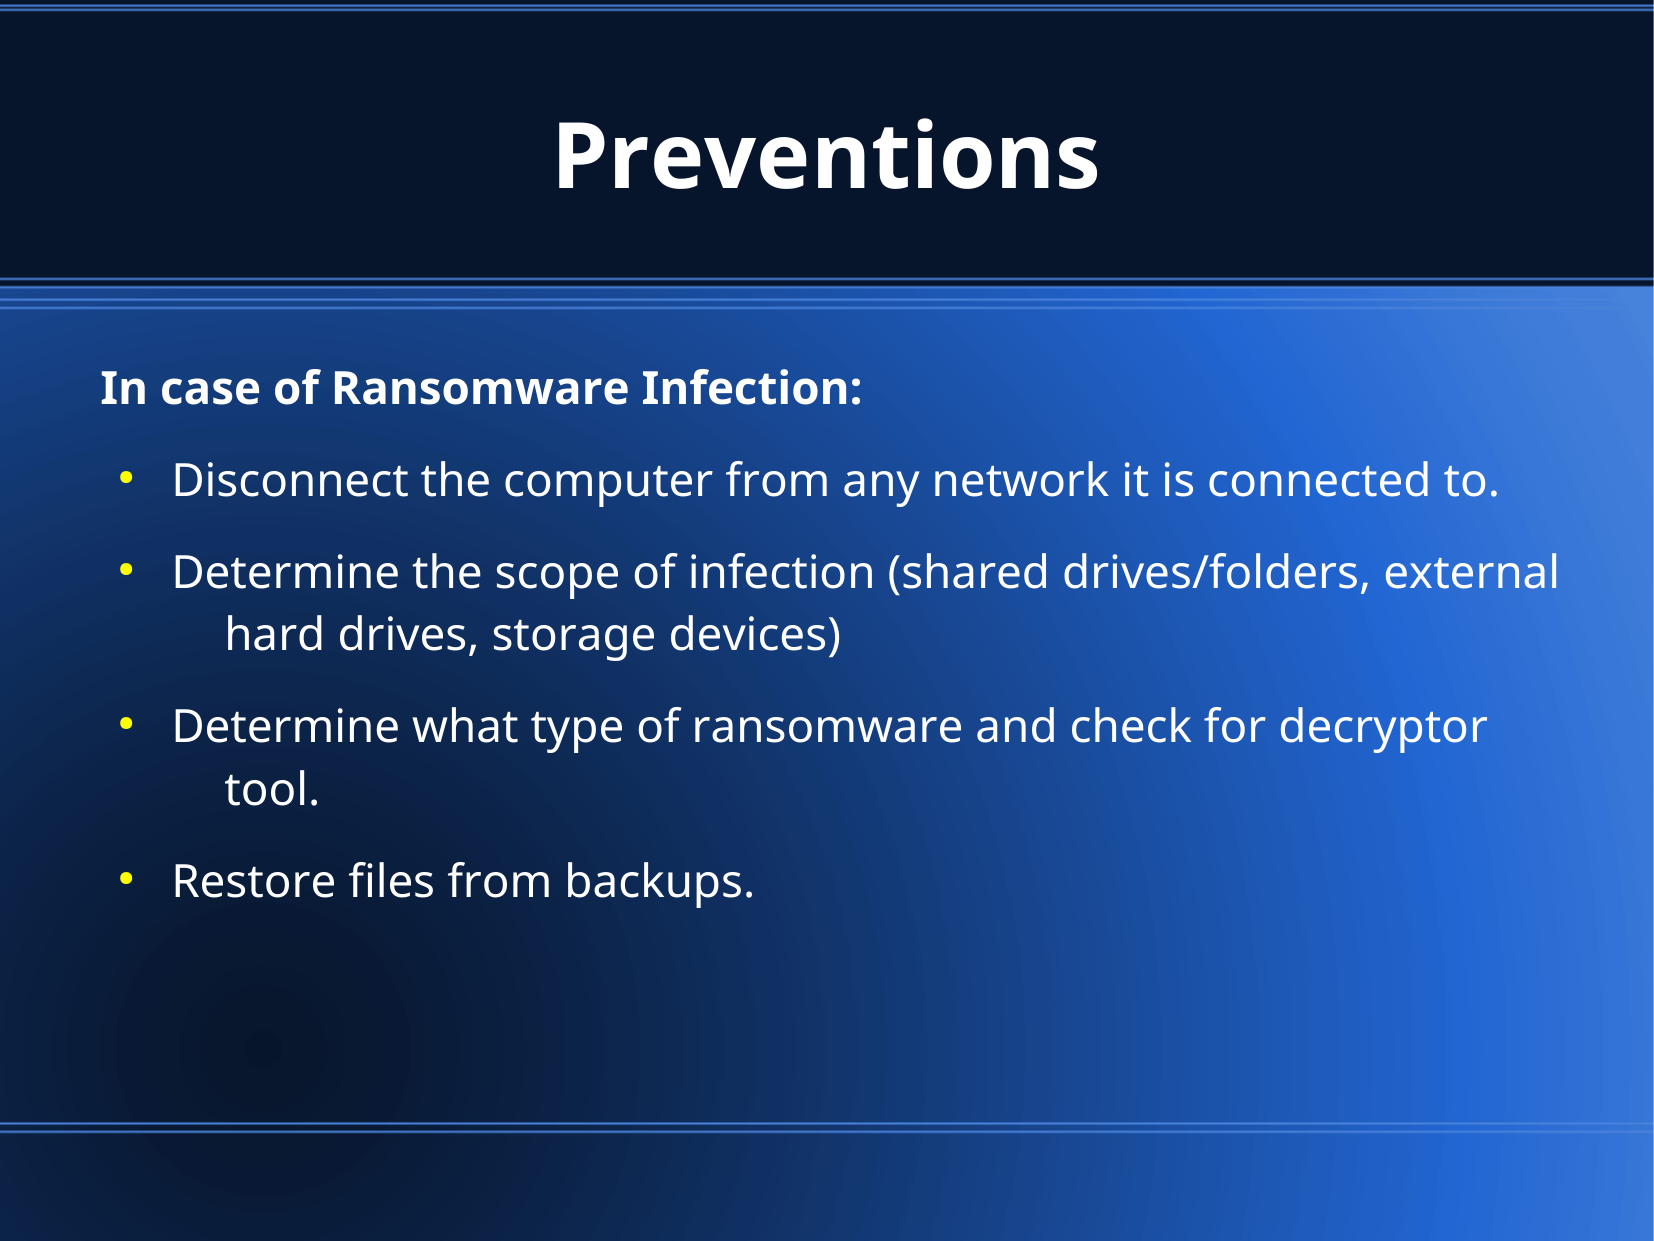

# Preventions
In case of Ransomware Infection:
Disconnect the computer from any network it is connected to.
Determine the scope of infection (shared drives/folders, external hard drives, storage devices)
Determine what type of ransomware and check for decryptor tool.
Restore files from backups.